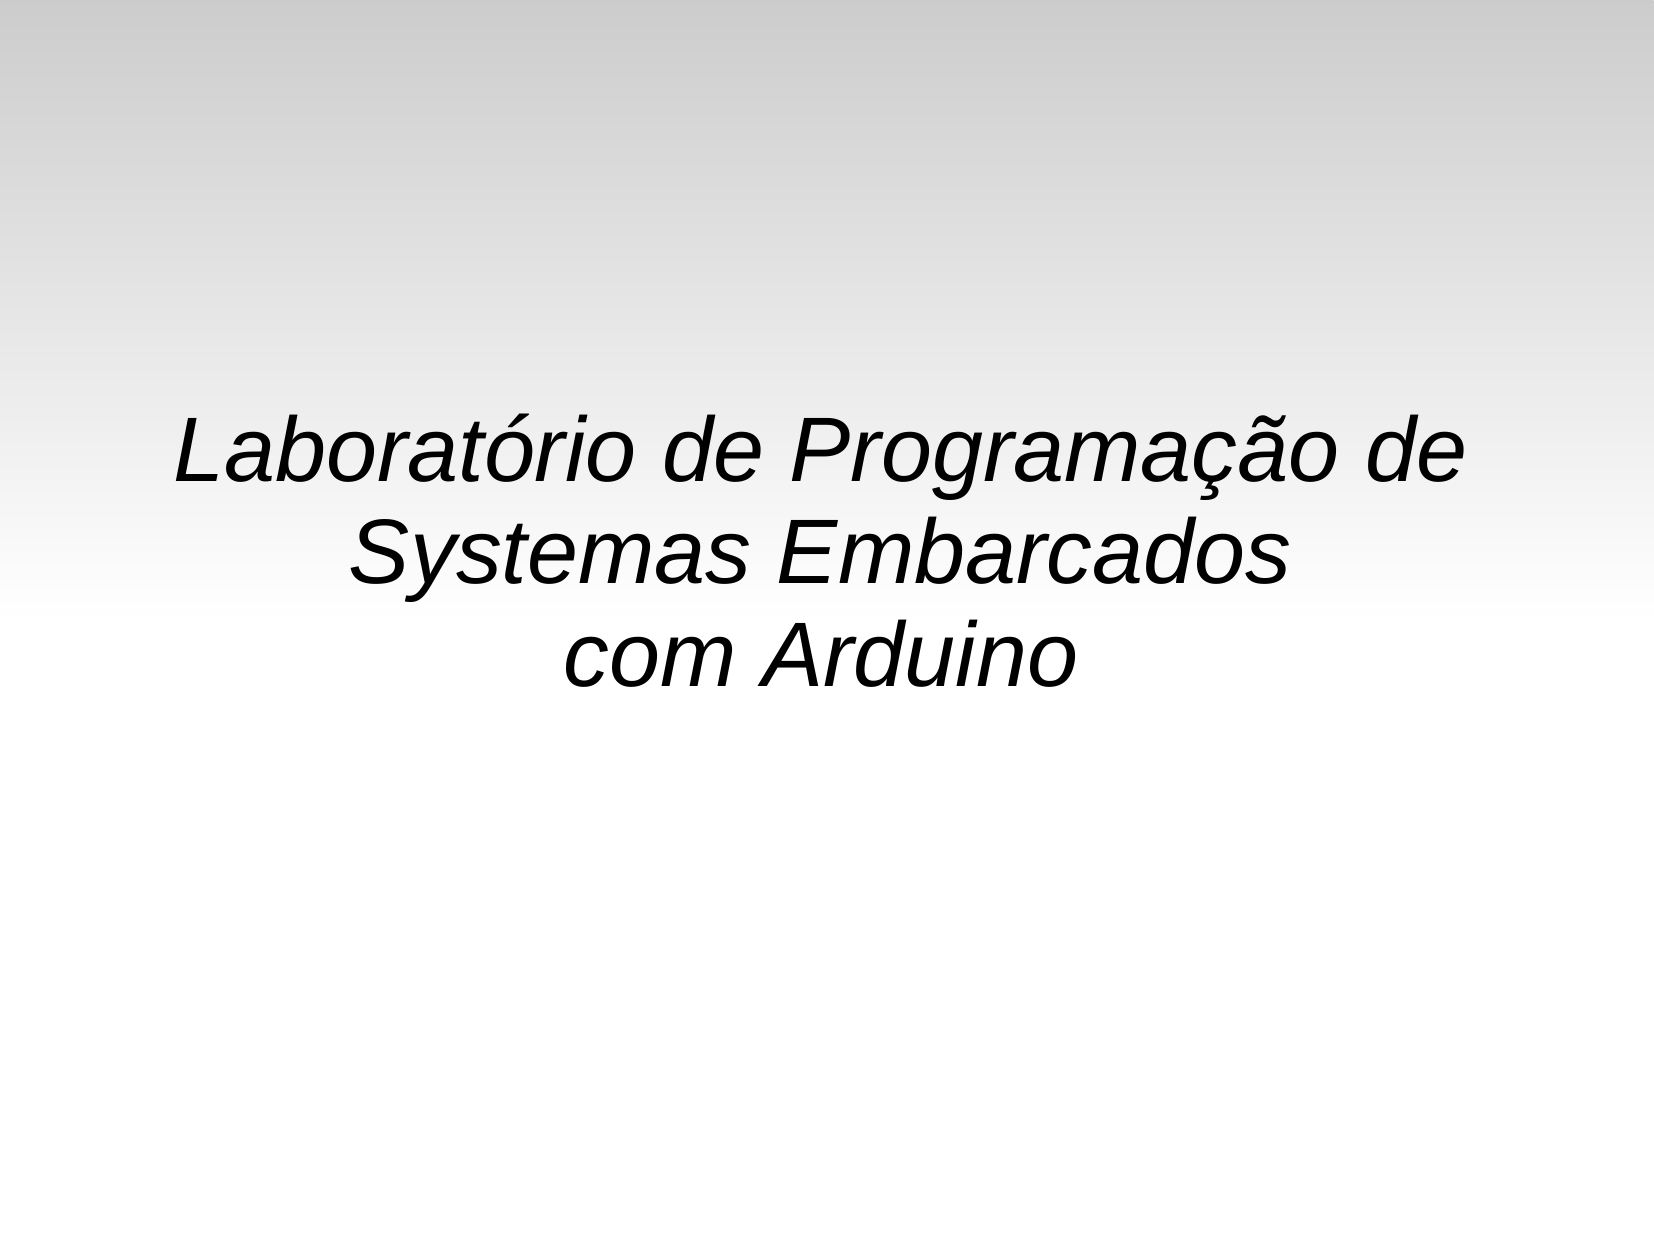

# Laboratório de Programação de
Systemas Embarcados
com Arduino